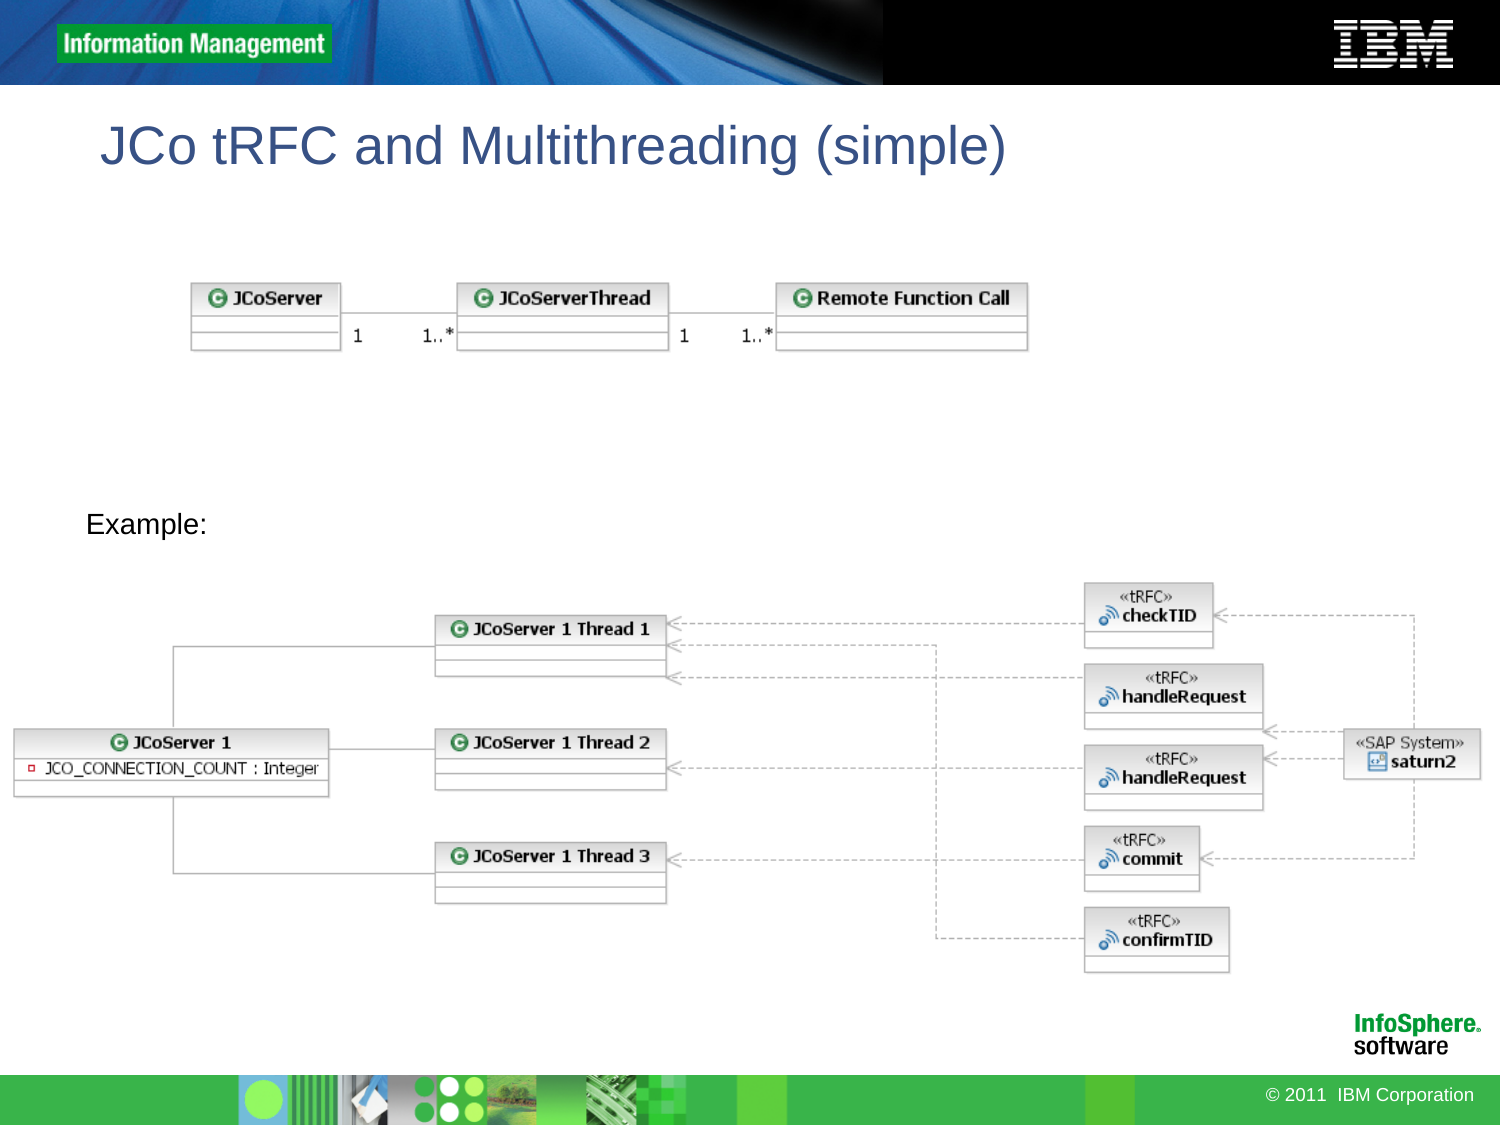

# JCo tRFC and Multithreading (simple)
Example: